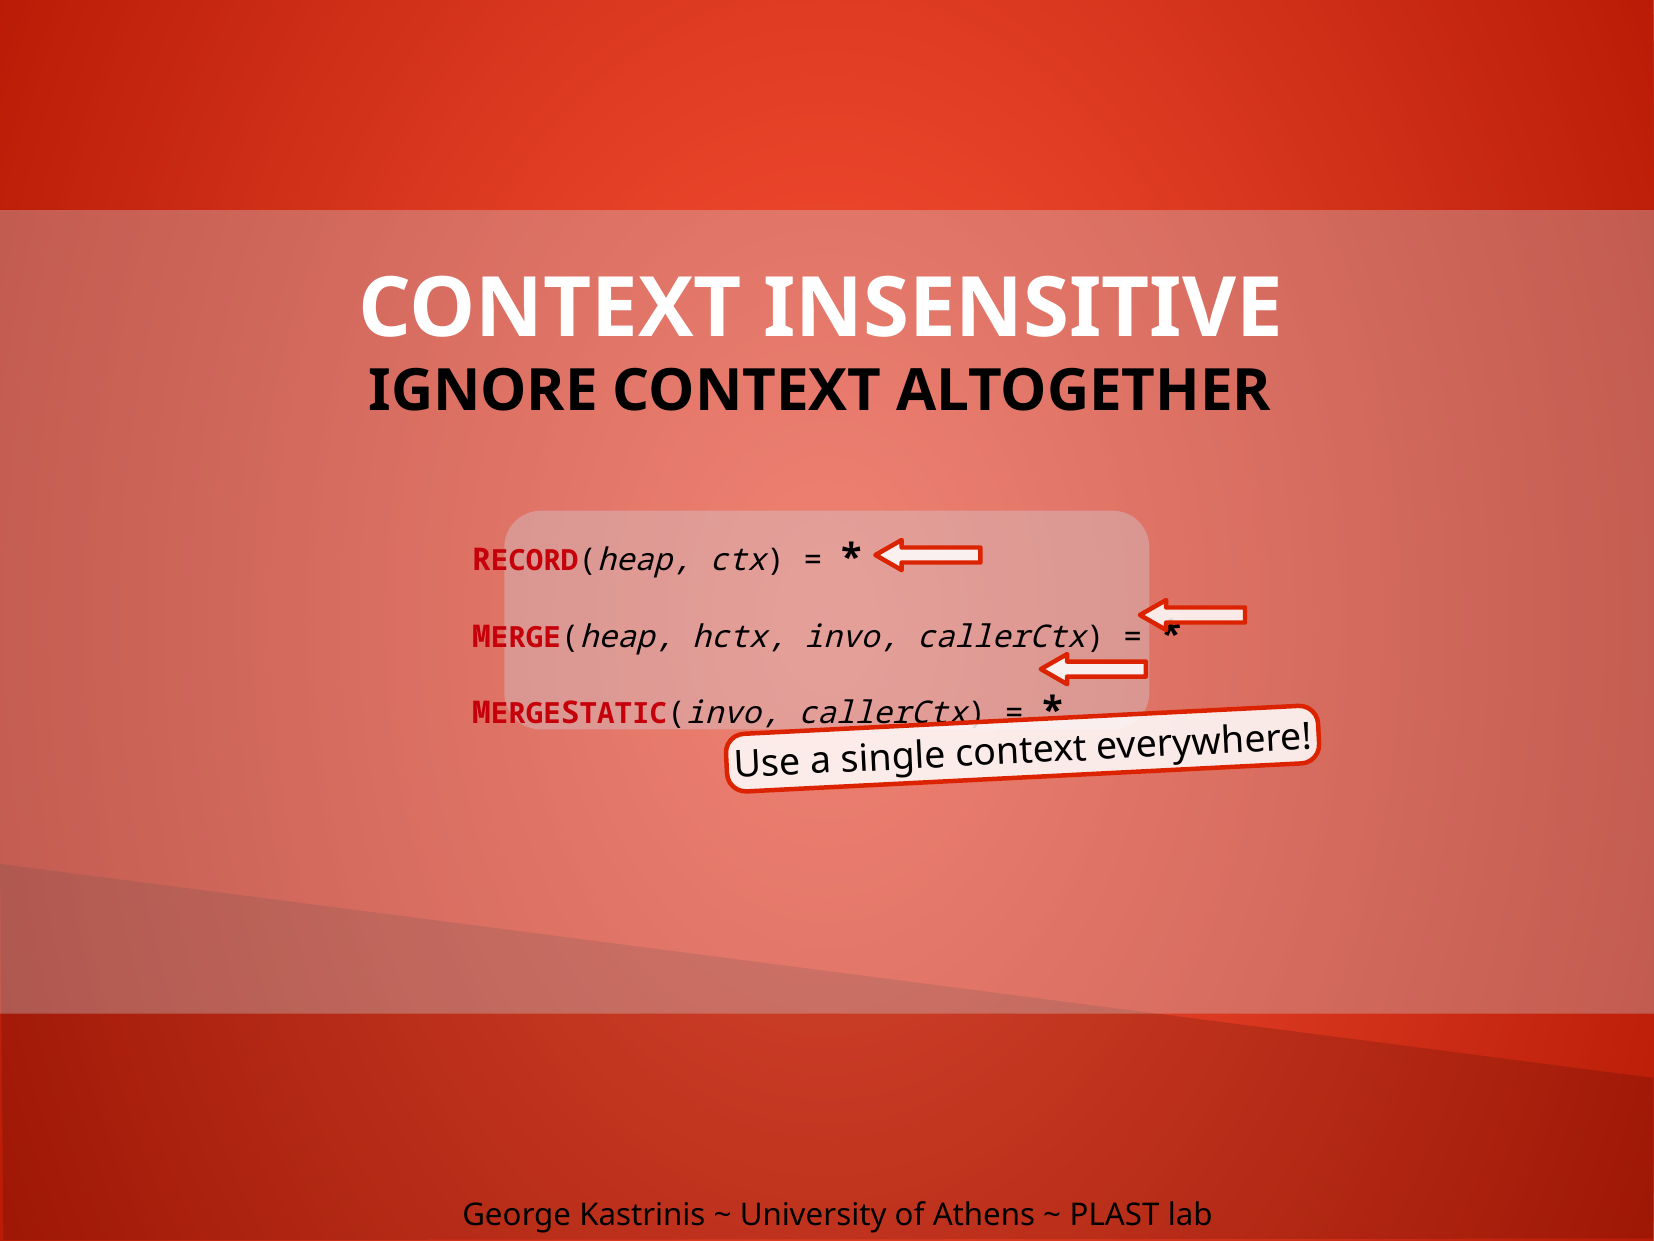

CONTEXT INSENSITIVE
IGNORE CONTEXT ALTOGETHER
RECORD(heap, ctx) = *
MERGE(heap, hctx, invo, callerCtx) = *
MERGESTATIC(invo, callerCtx) = *
Use a single context everywhere!
George Kastrinis ~ University of Athens ~ PLAST lab